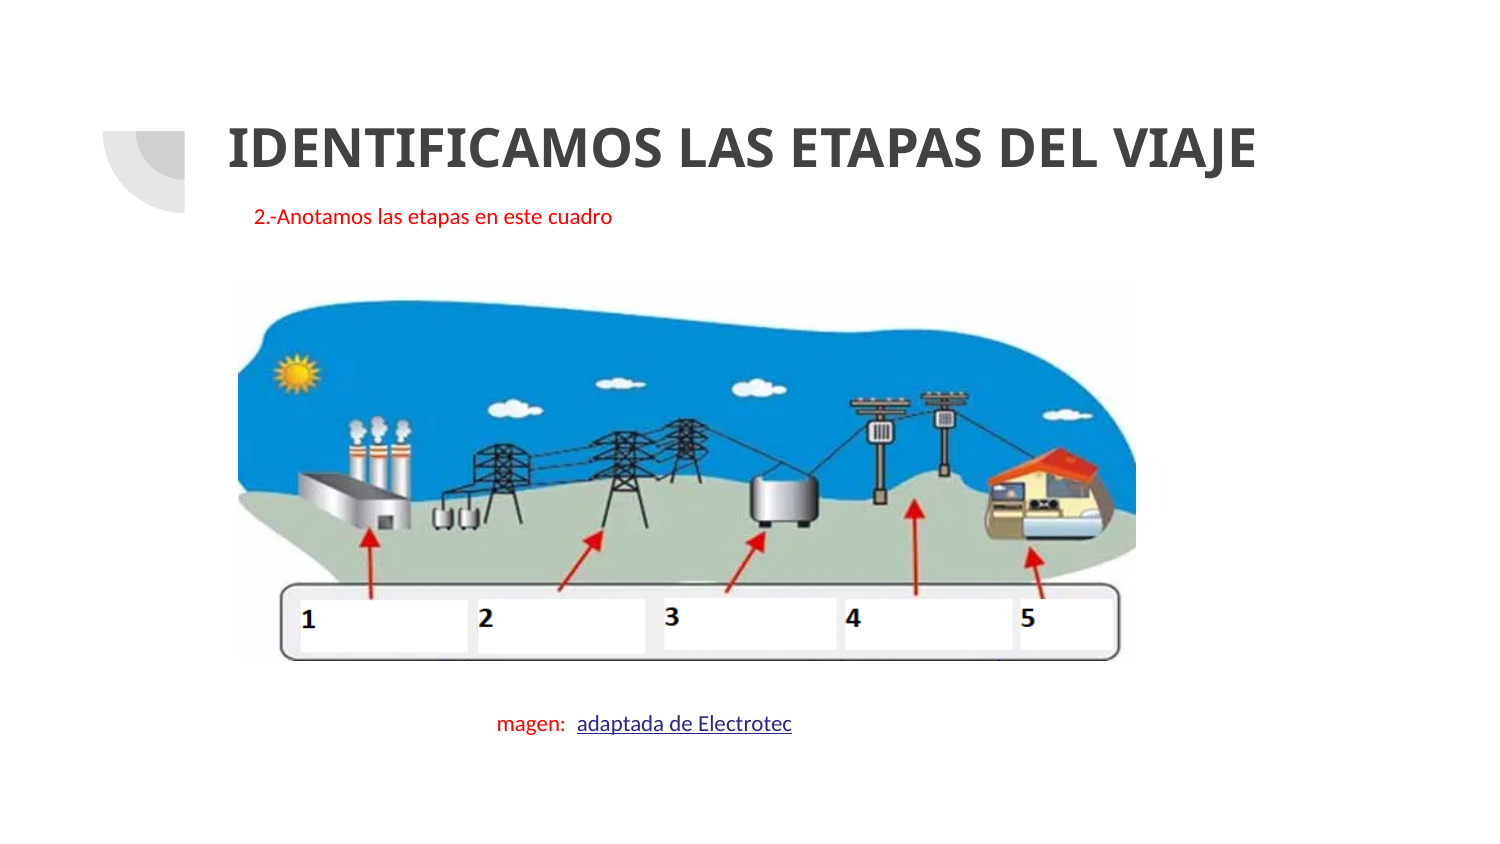

# IDENTIFICAMOS LAS ETAPAS DEL VIAJE
2.-Anotamos las etapas en este cuadro
 magen: adaptada de Electrotec